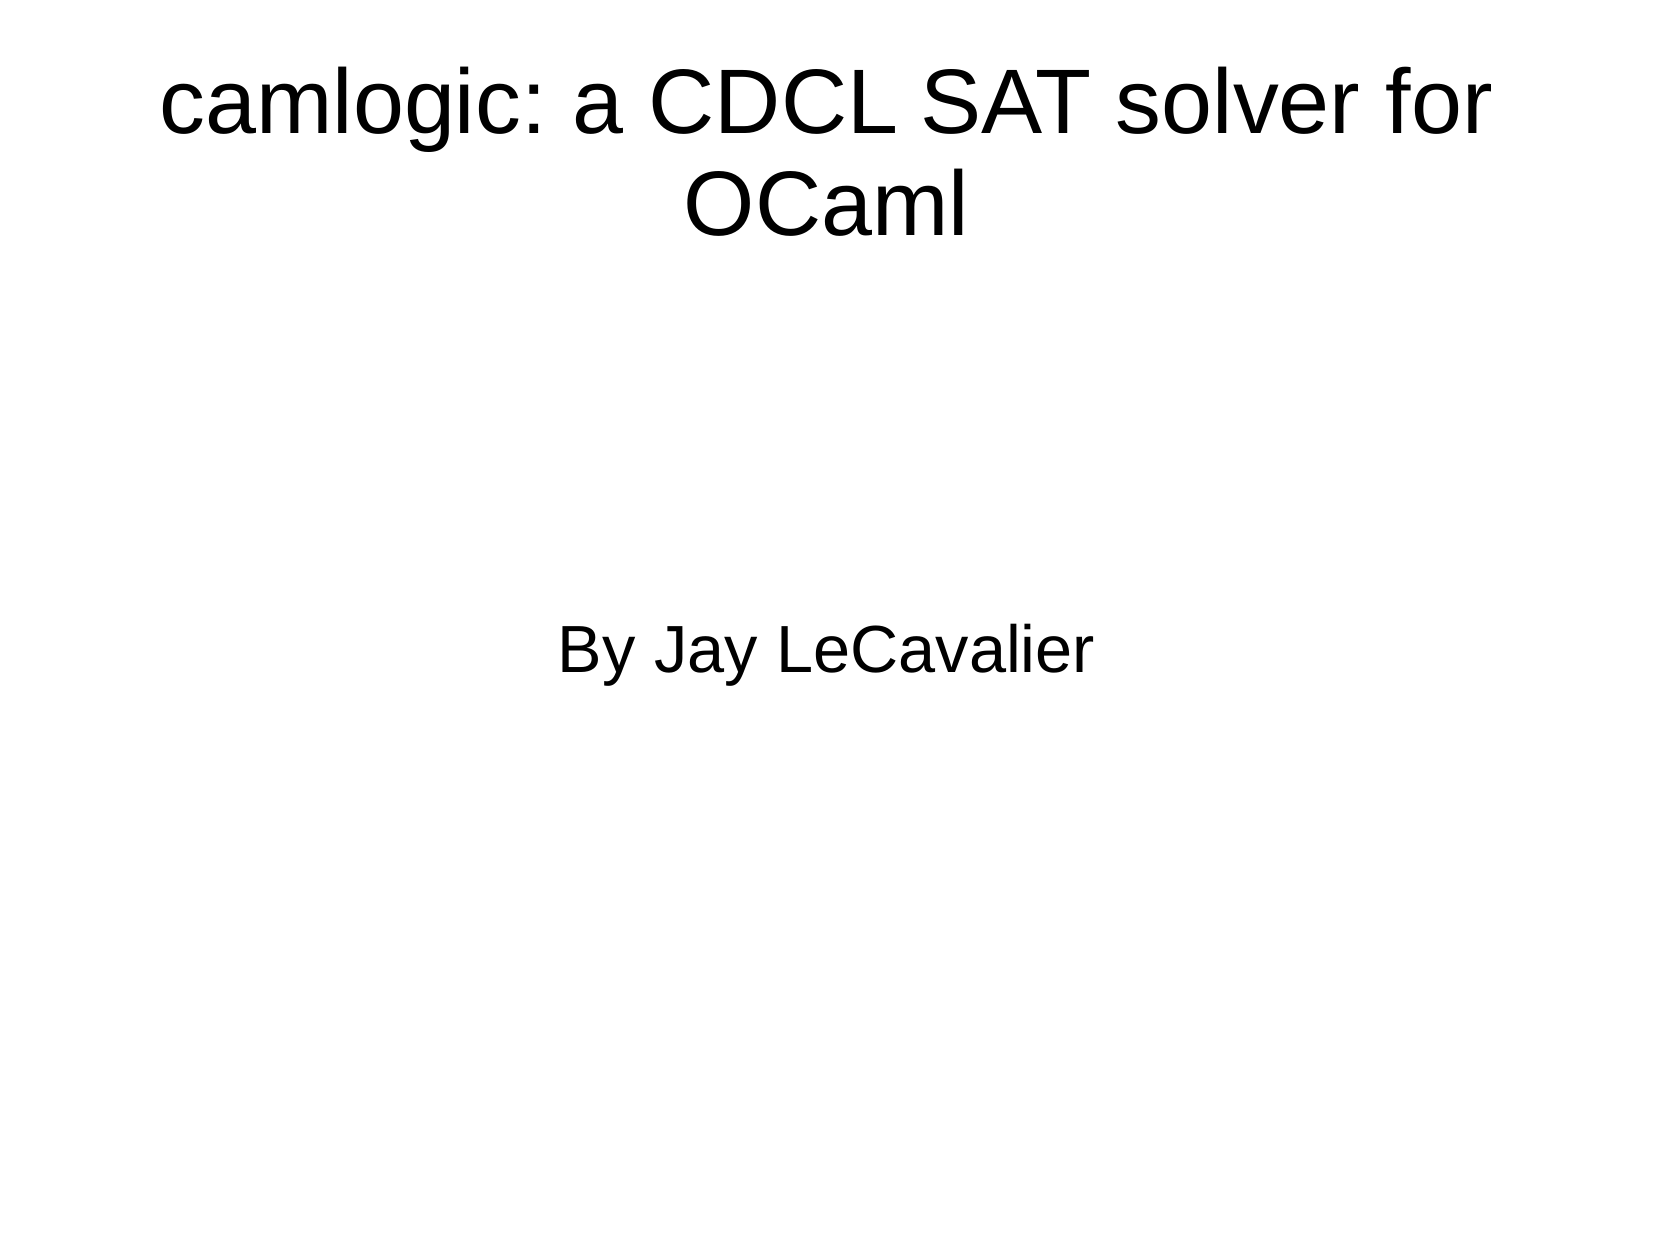

# camlogic: a CDCL SAT solver for OCaml
By Jay LeCavalier